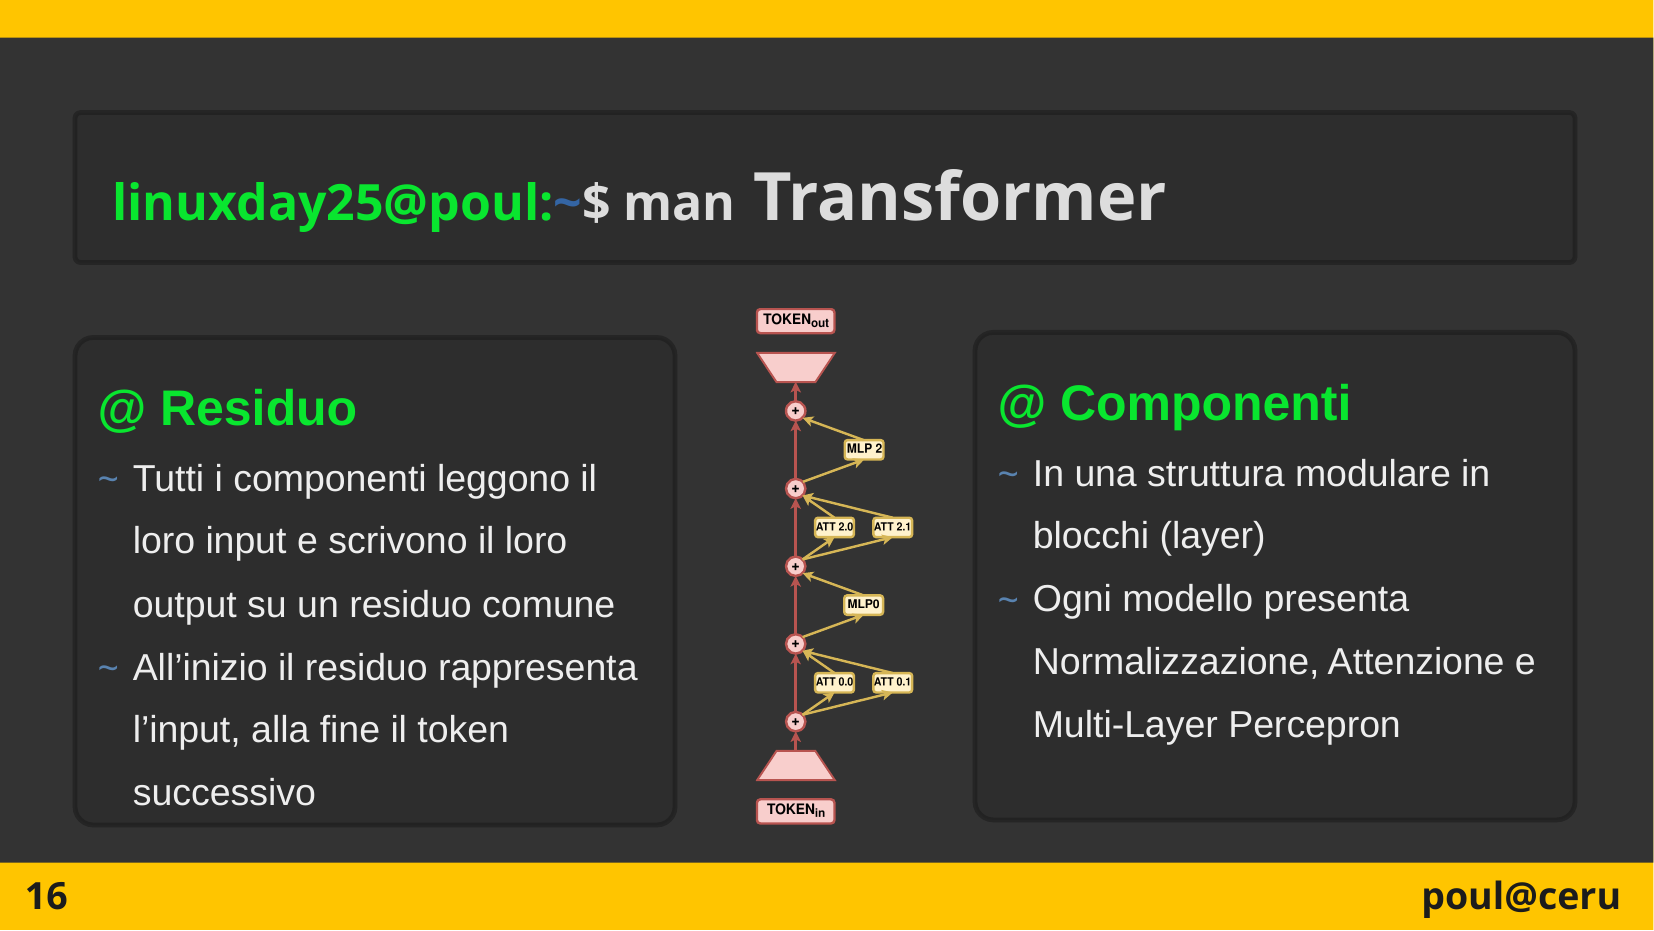

# linuxday25@poul:~$ man Transformer
@ Componenti
In una struttura modulare in blocchi (layer)
Ogni modello presenta Normalizzazione, Attenzione e Multi-Layer Percepron
@ Residuo
Tutti i componenti leggono il loro input e scrivono il loro output su un residuo comune
All’inizio il residuo rappresenta l’input, alla fine il token successivo
poul@ceru